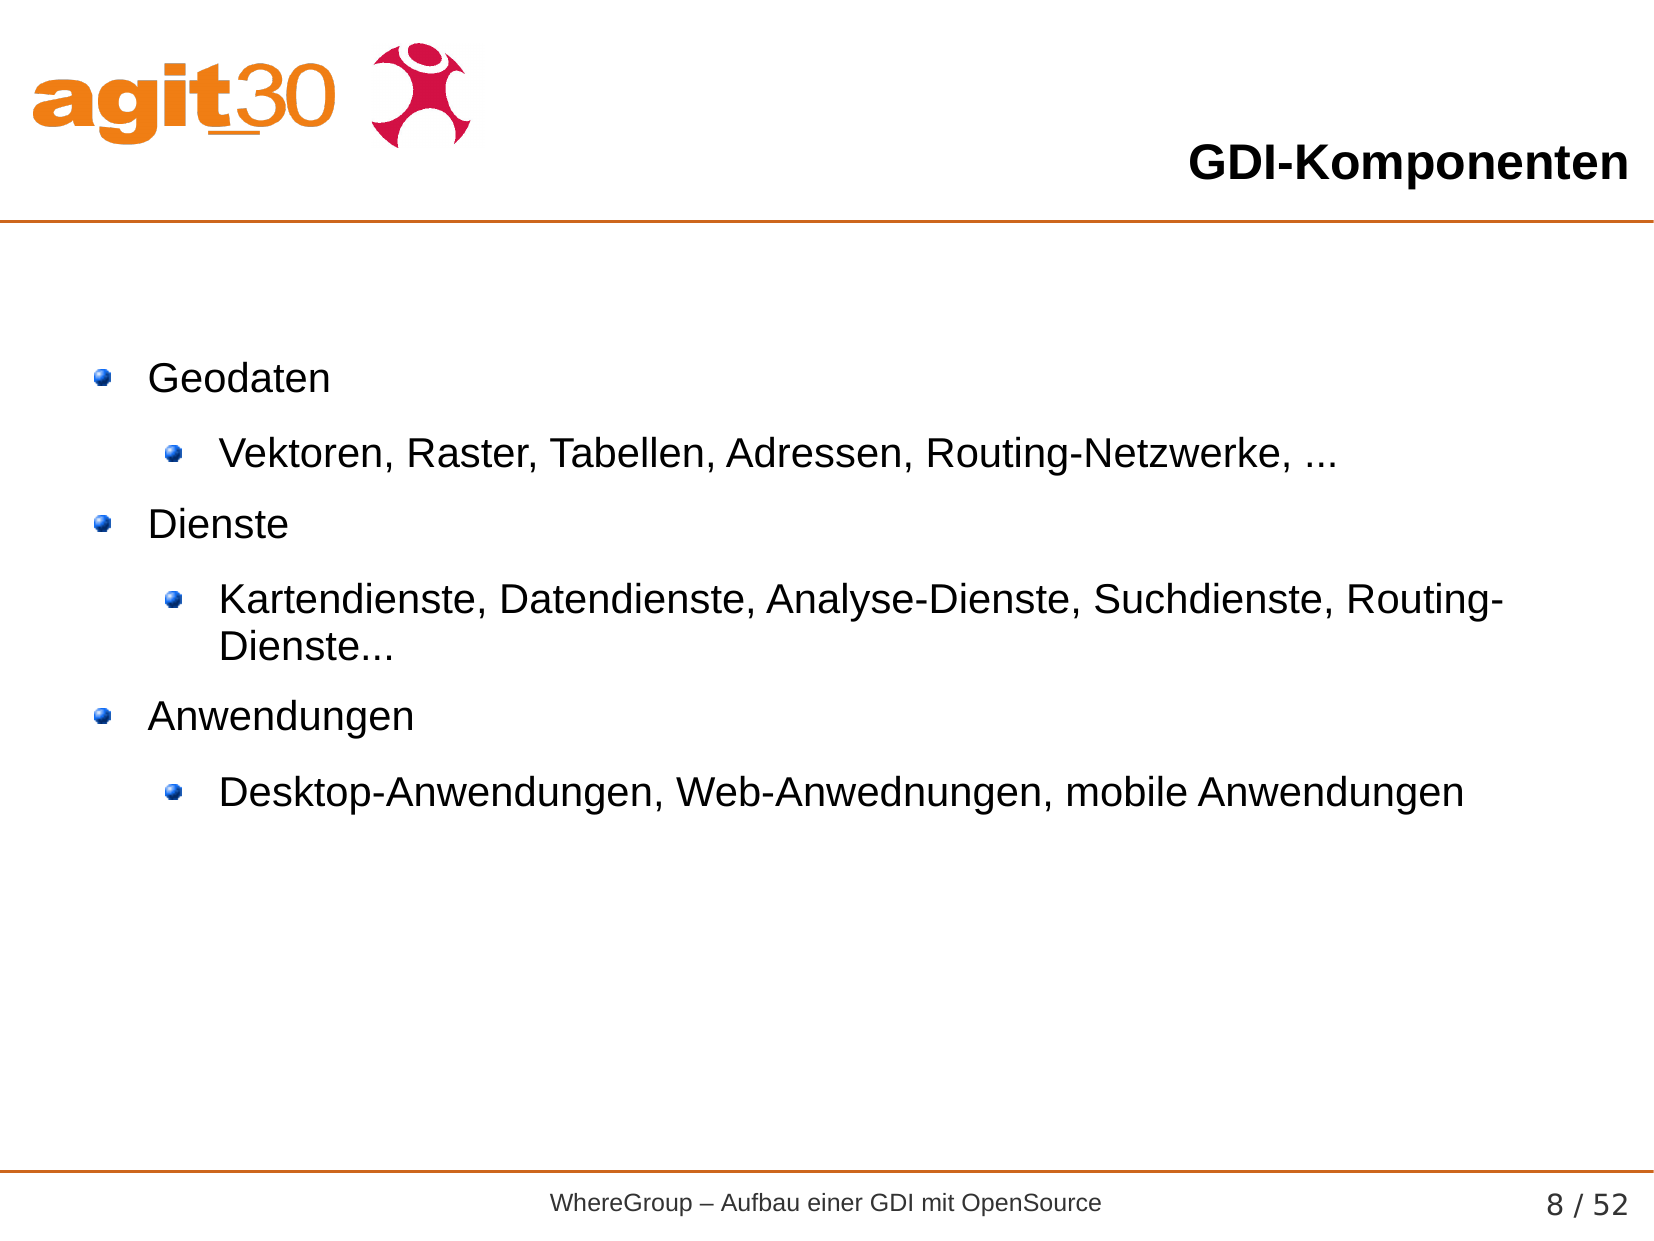

# GDI-Komponenten
Geodaten
Vektoren, Raster, Tabellen, Adressen, Routing-Netzwerke, ...
Dienste
Kartendienste, Datendienste, Analyse-Dienste, Suchdienste, Routing-Dienste...
Anwendungen
Desktop-Anwendungen, Web-Anwednungen, mobile Anwendungen